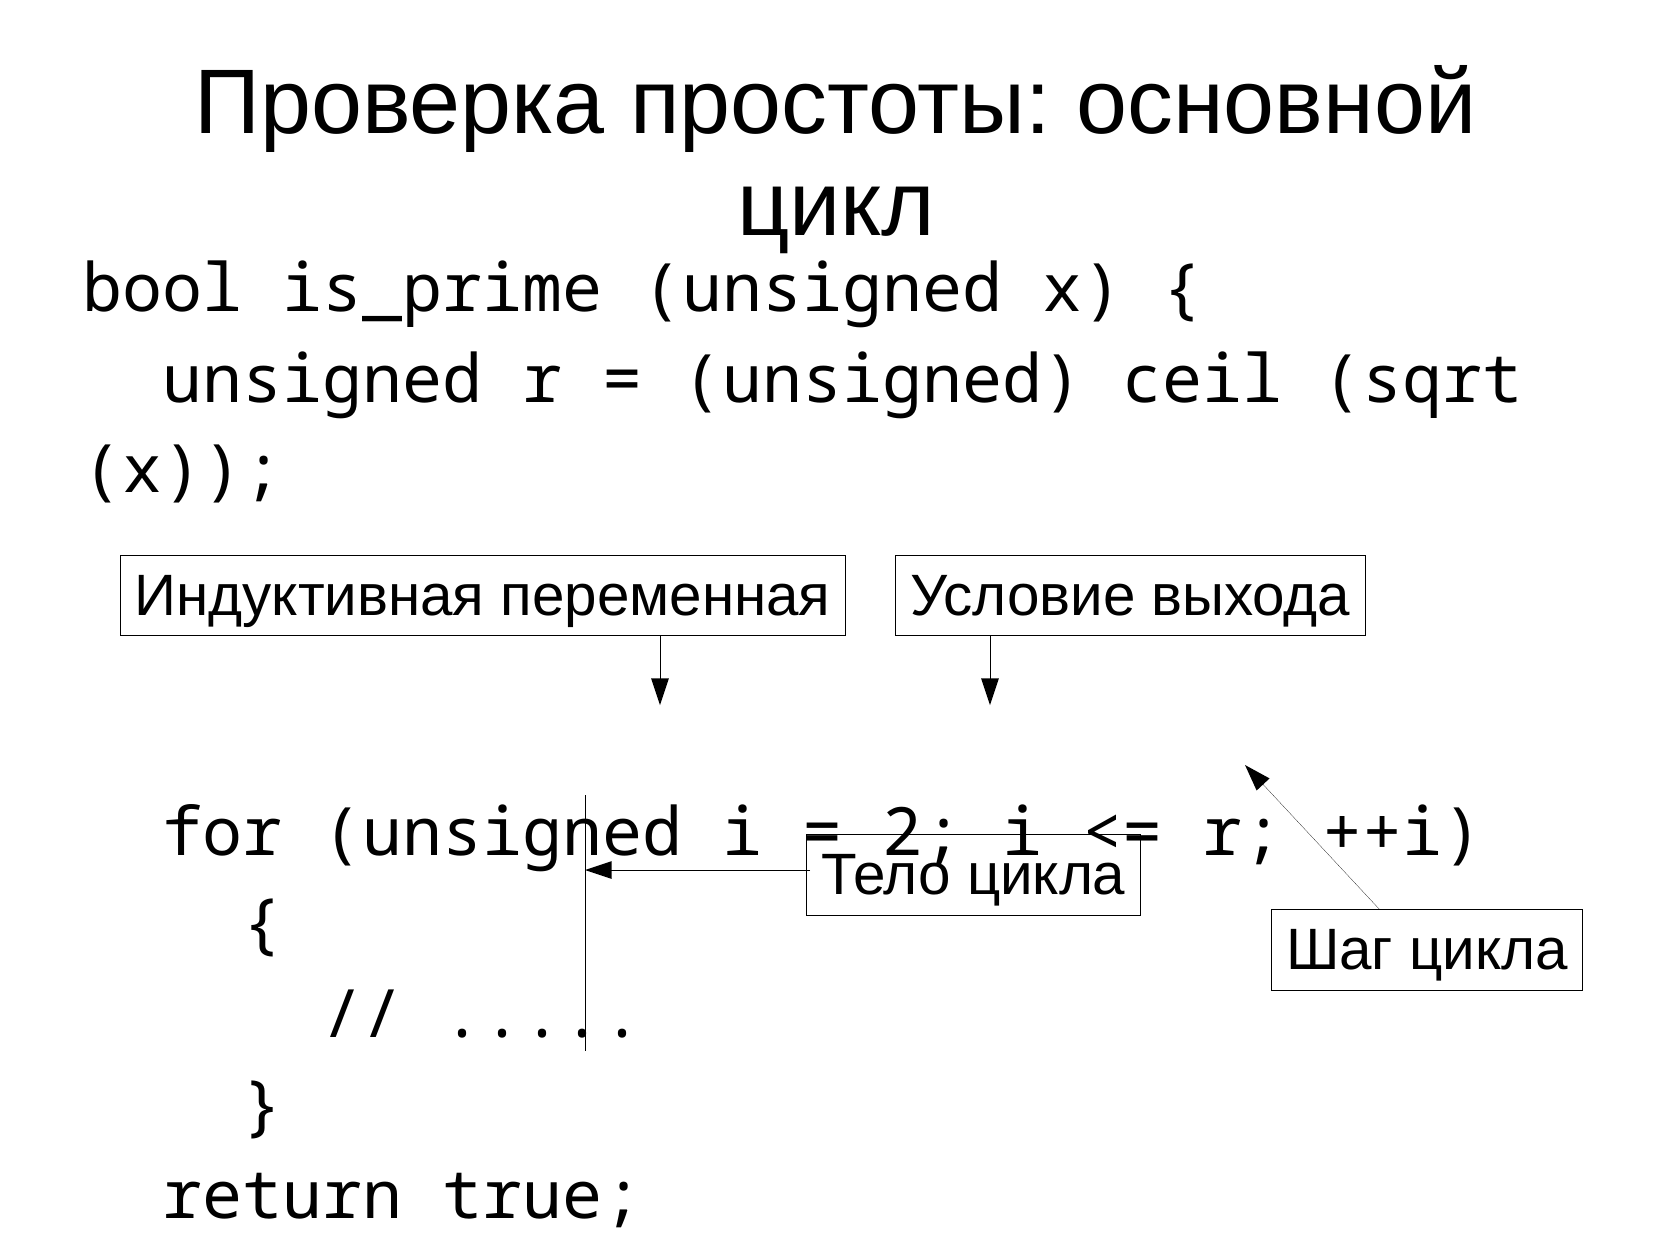

# Проверка простоты: основной цикл
bool is_prime (unsigned x) {
 unsigned r = (unsigned) ceil (sqrt (x));
 for (unsigned i = 2; i <= r; ++i)
 {
 // .....
 }
 return true;
}
Индуктивная переменная
Условие выхода
Тело цикла
Шаг цикла